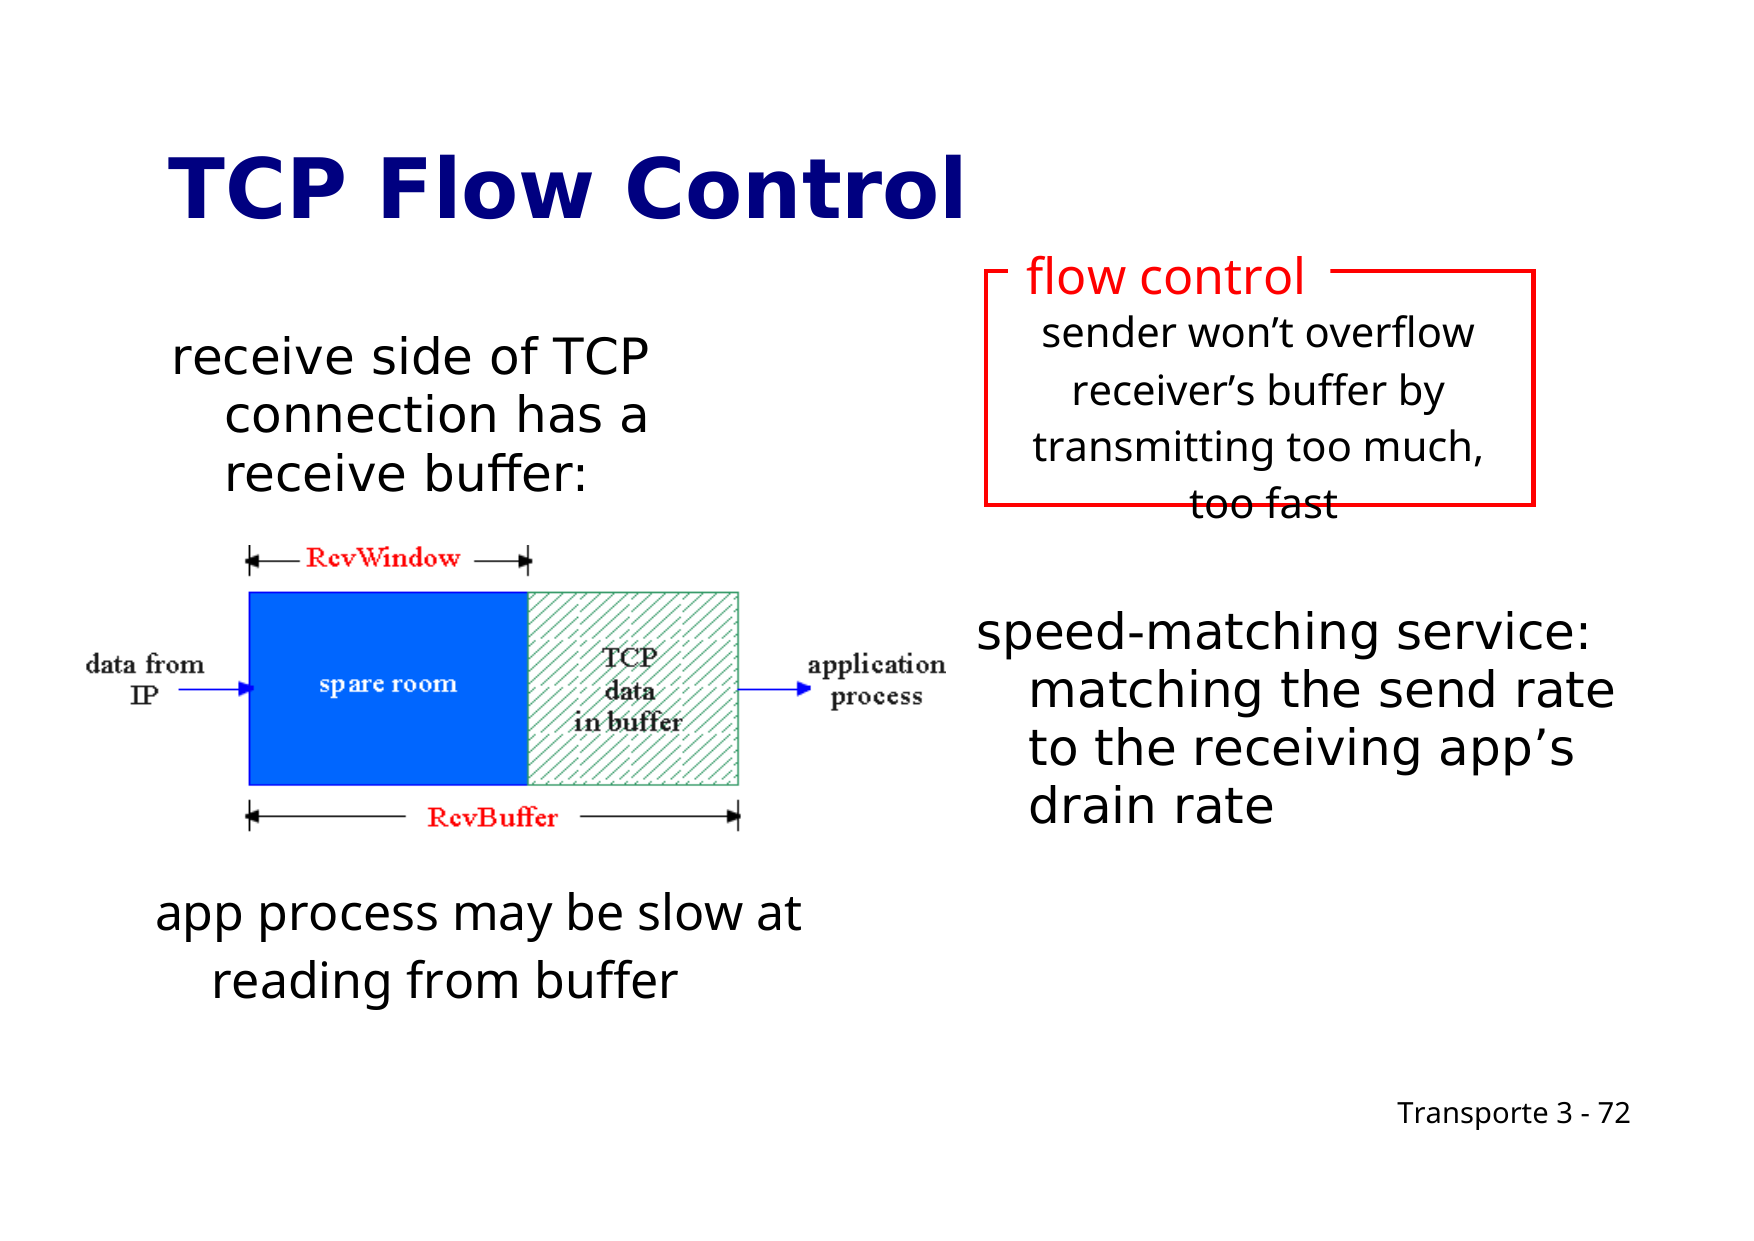

# TCP Flow Control
flow control
sender won’t overflow
receiver’s buffer by
transmitting too much,
 too fast
receive side of TCP connection has a receive buffer:
speed-matching service: matching the send rate to the receiving app’s drain rate
app process may be slow at reading from buffer